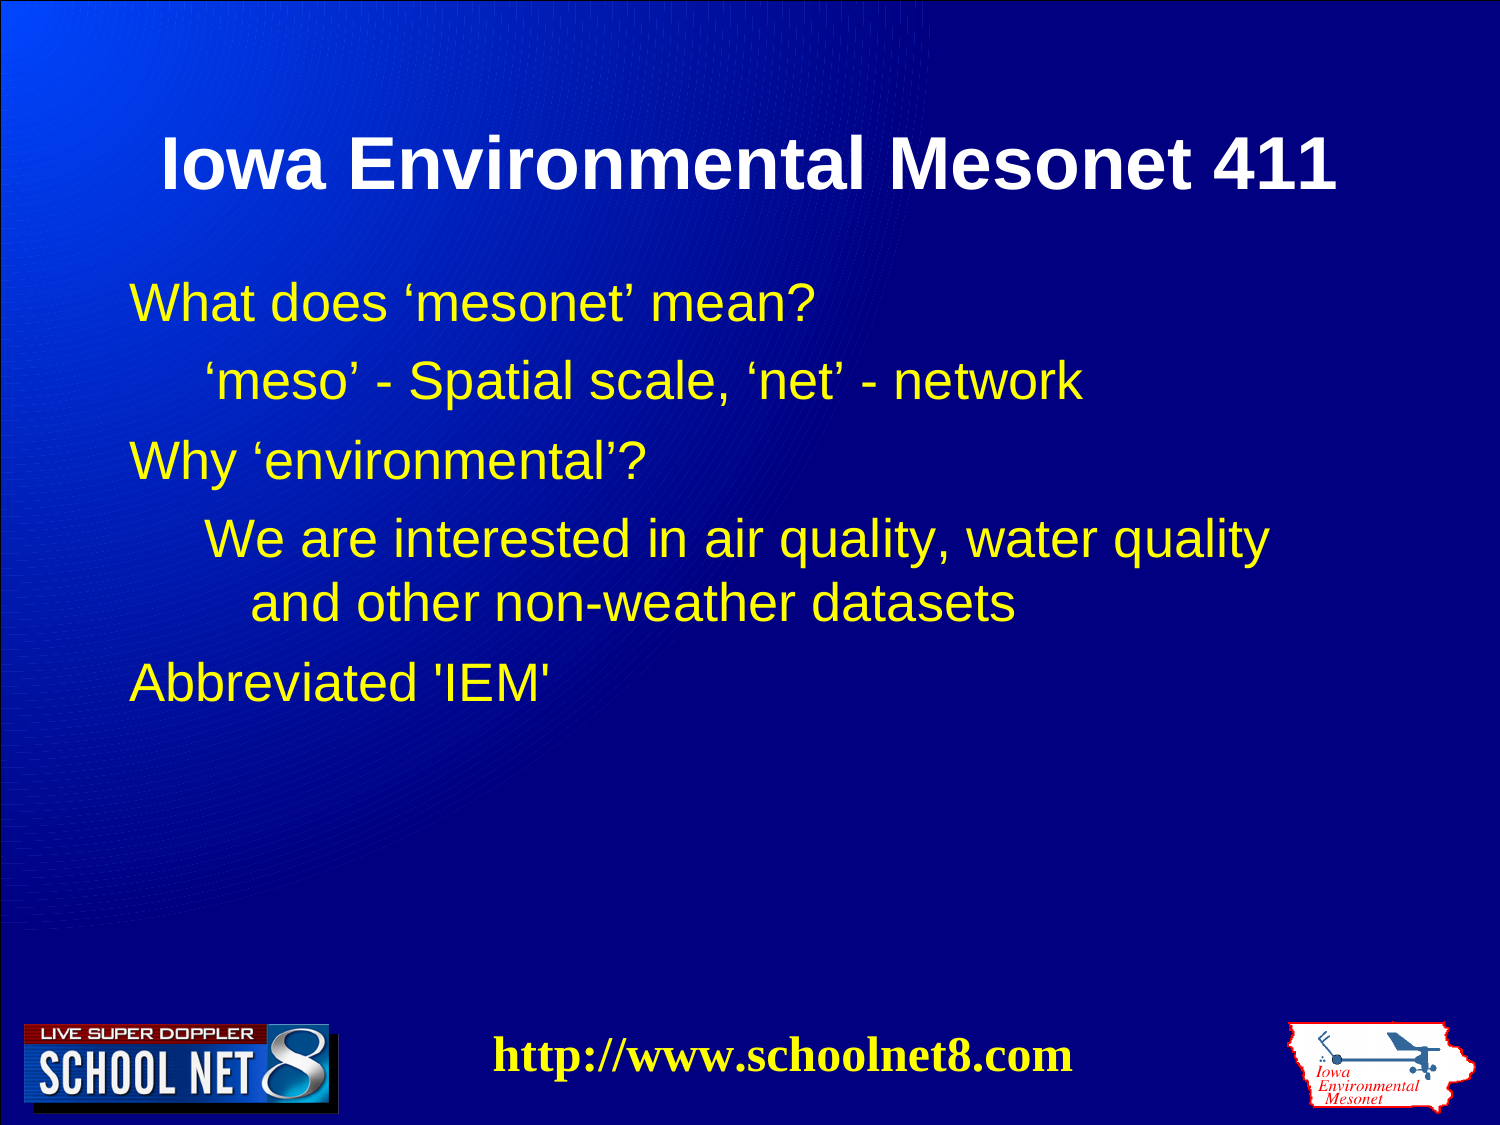

# Iowa Environmental Mesonet 411
What does ‘mesonet’ mean?
‘meso’ - Spatial scale, ‘net’ - network
Why ‘environmental’?
We are interested in air quality, water quality and other non-weather datasets
Abbreviated 'IEM'